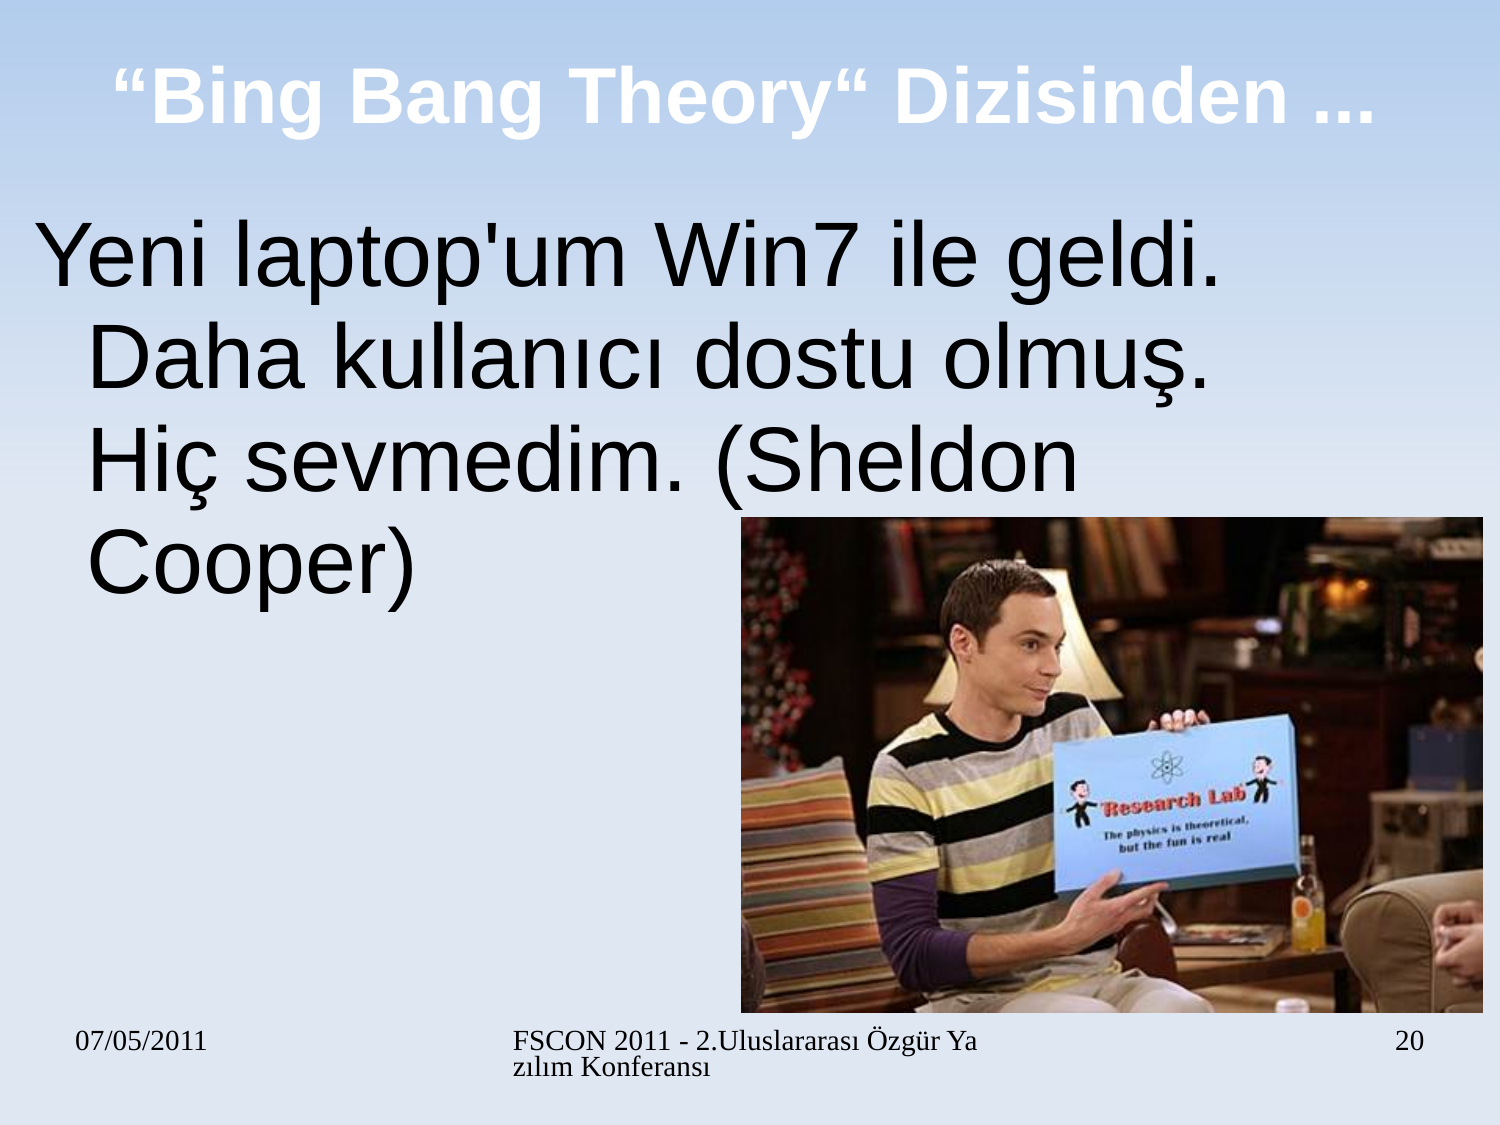

# “Bing Bang Theory“ Dizisinden ...
Yeni laptop'um Win7 ile geldi. Daha kullanıcı dostu olmuş. Hiç sevmedim. (Sheldon Cooper)
07/05/2011
FSCON 2011 - 2.Uluslararası Özgür Yazılım Konferansı
20